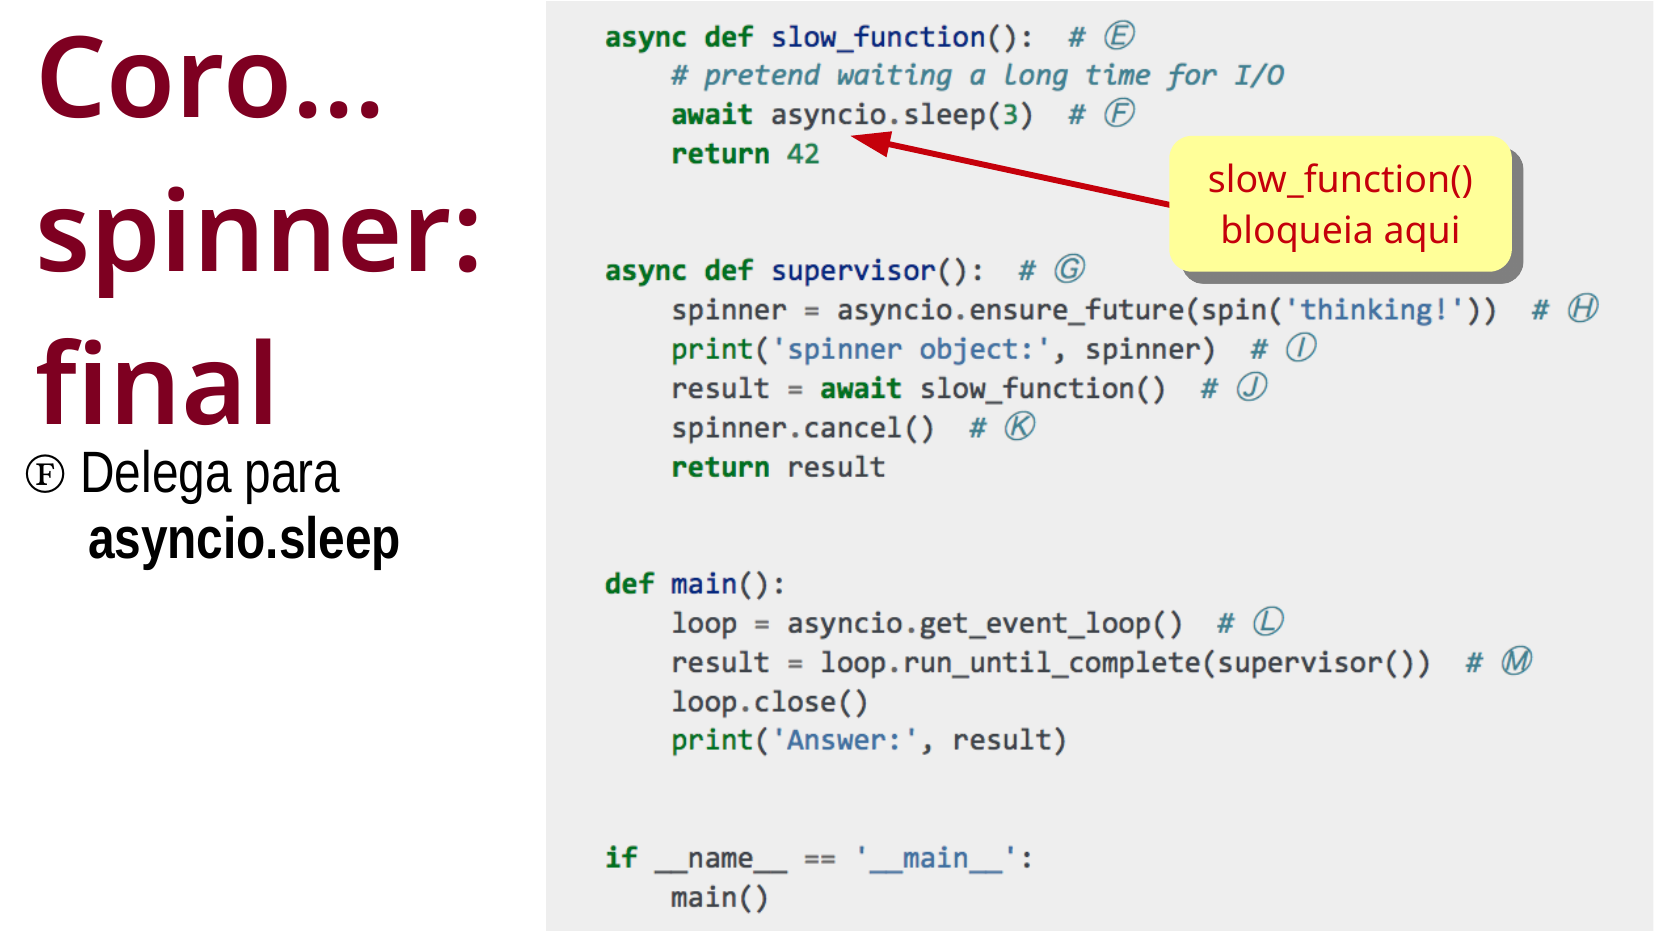

# Coro... spinner: final
slow_function()
bloqueia aqui
Ⓕ Delega para asyncio.sleep